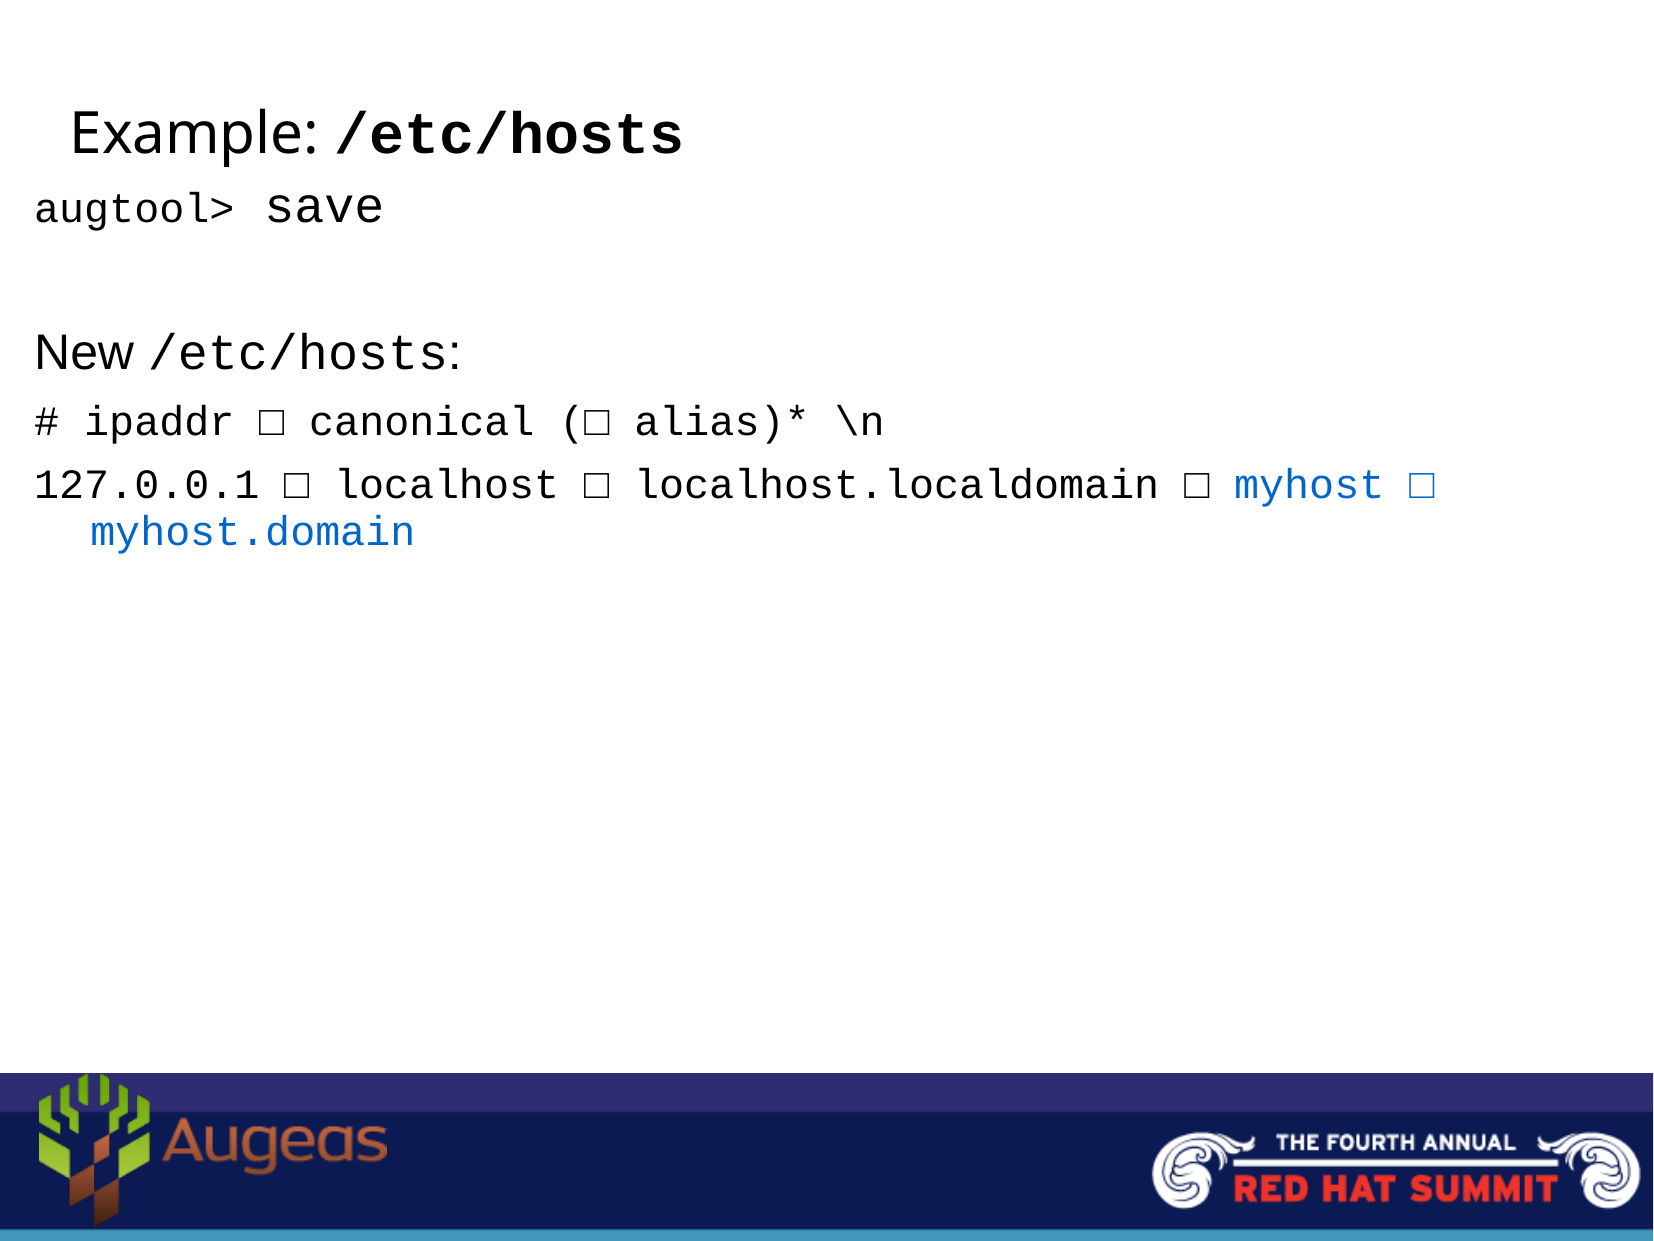

# Example: /etc/hosts
augtool> save
New /etc/hosts:
# ipaddr □ canonical (□ alias)* \n
127.0.0.1 □ localhost □ localhost.localdomain □ myhost □ myhost.domain